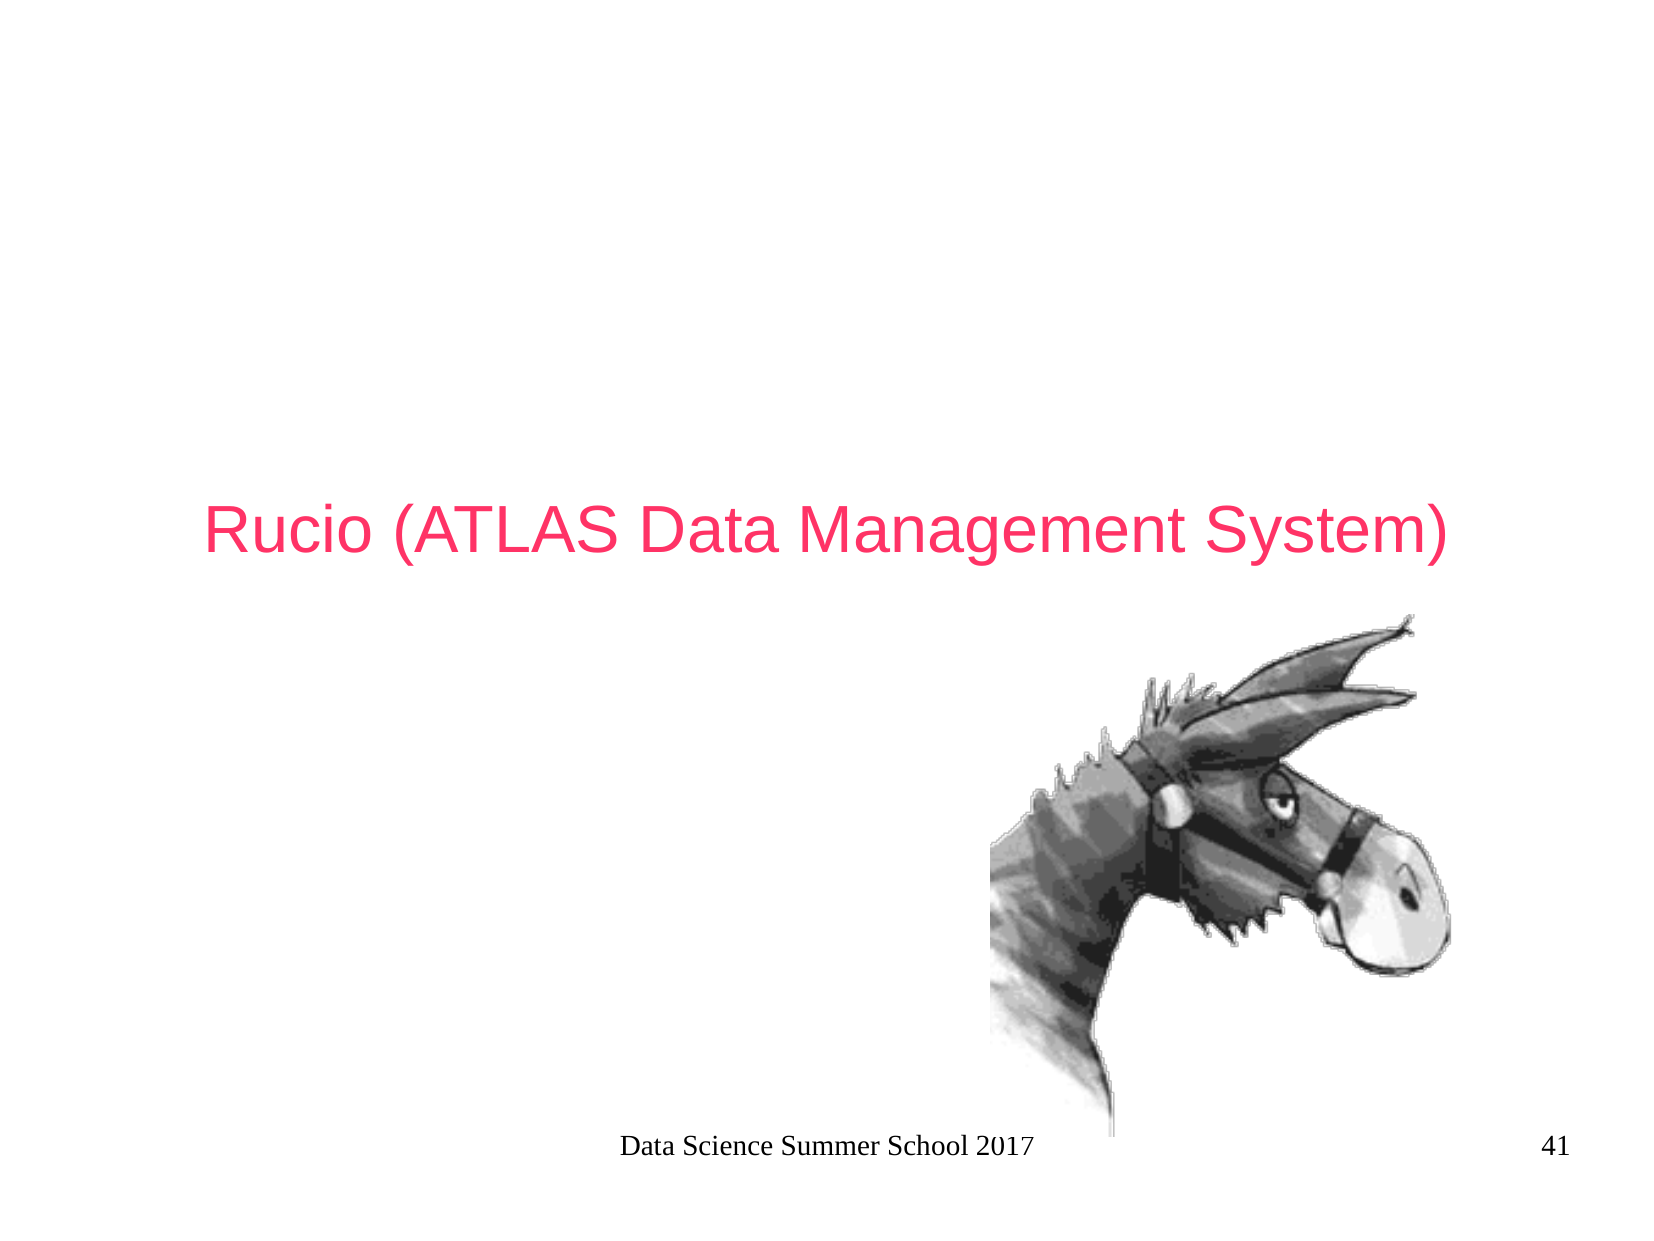

# Rucio (ATLAS Data Management System)
Data Science Summer School 2017
41